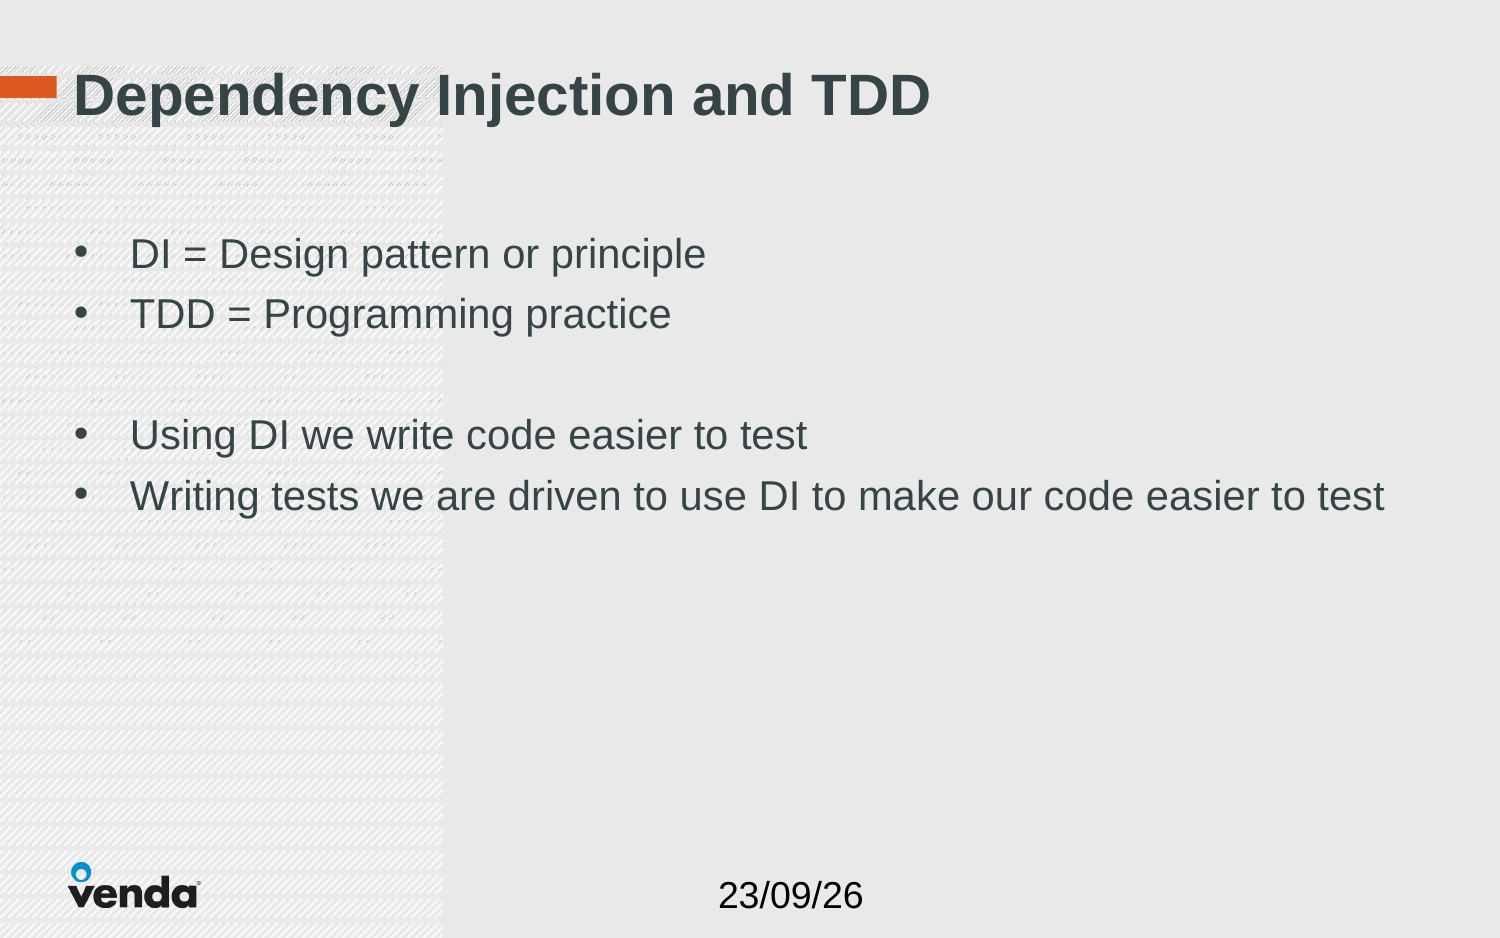

# Dependency Injection and TDD
DI = Design pattern or principle
TDD = Programming practice
Using DI we write code easier to test
Writing tests we are driven to use DI to make our code easier to test